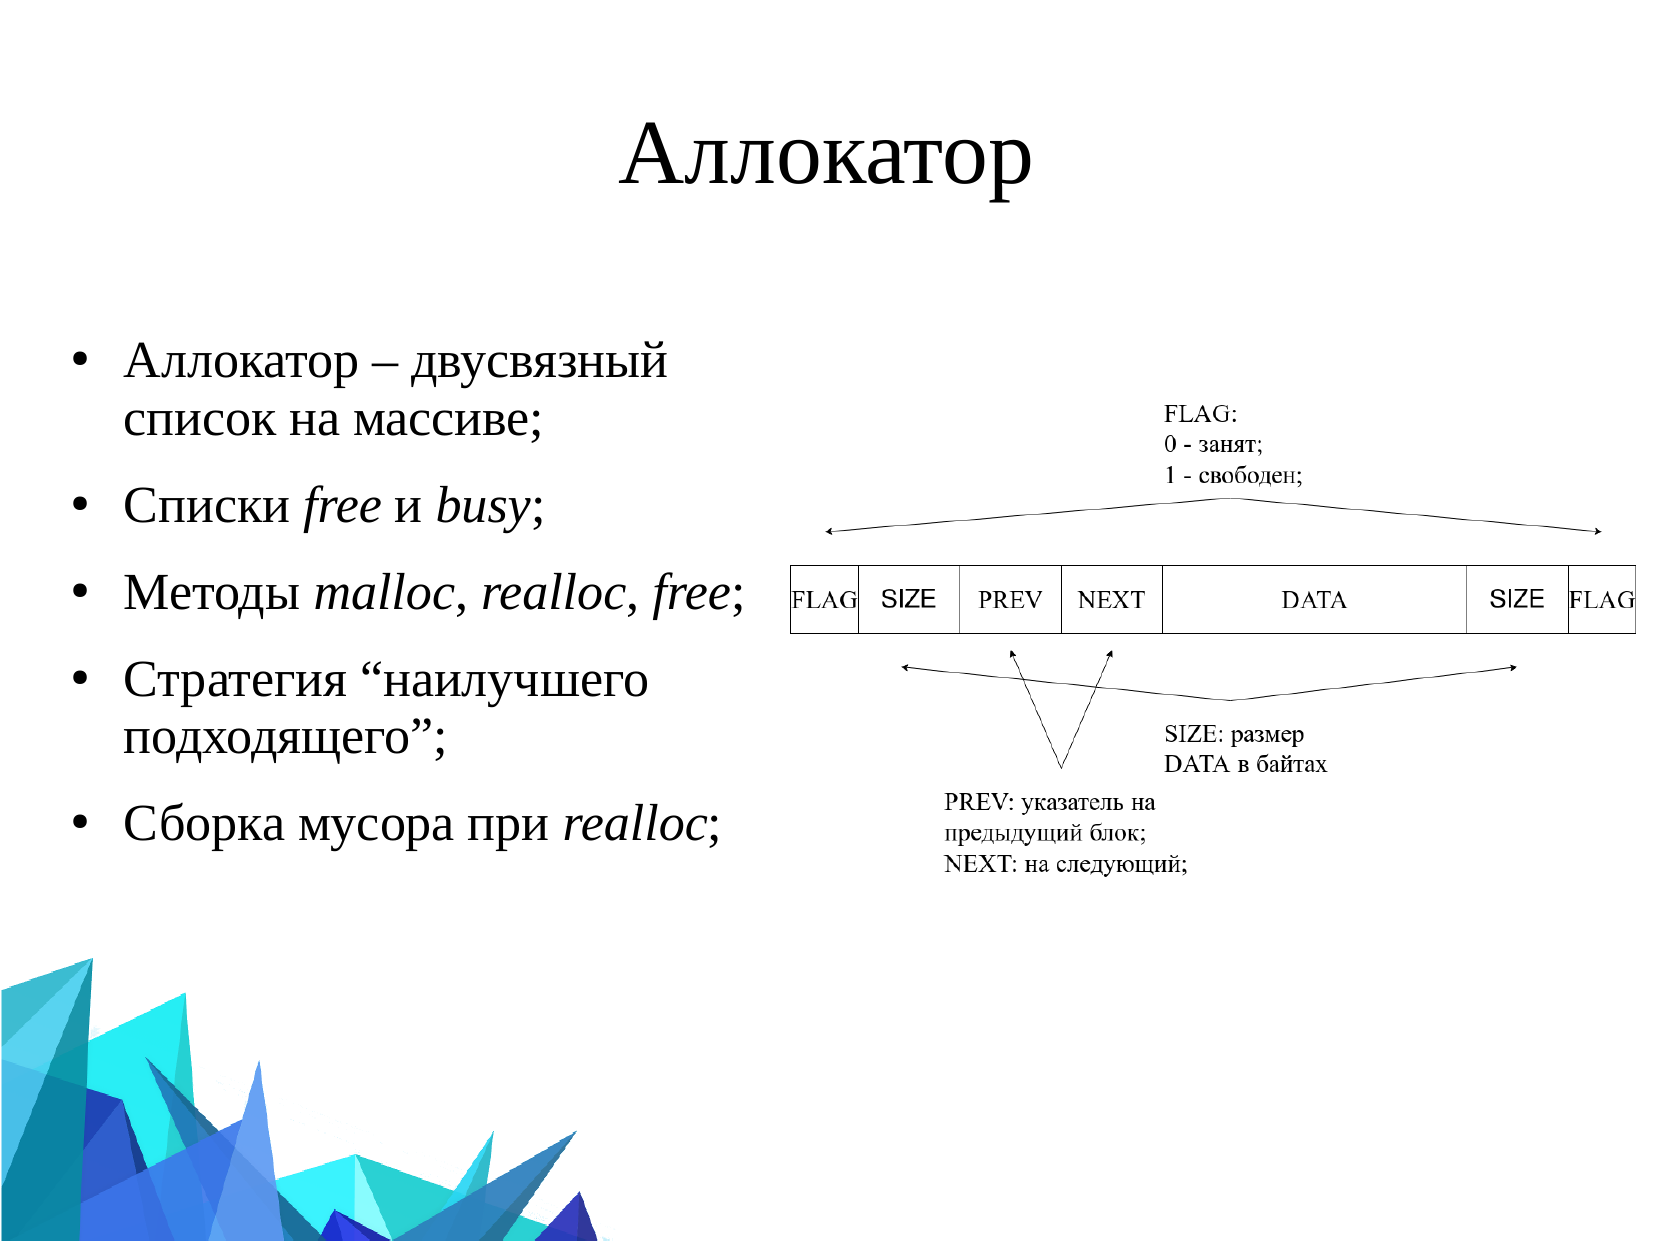

# Аллокатор
Аллокатор – двусвязный список на массиве;
Списки free и busy;
Методы malloc, realloc, free;
Стратегия “наилучшего подходящего”;
Сборка мусора при realloc;